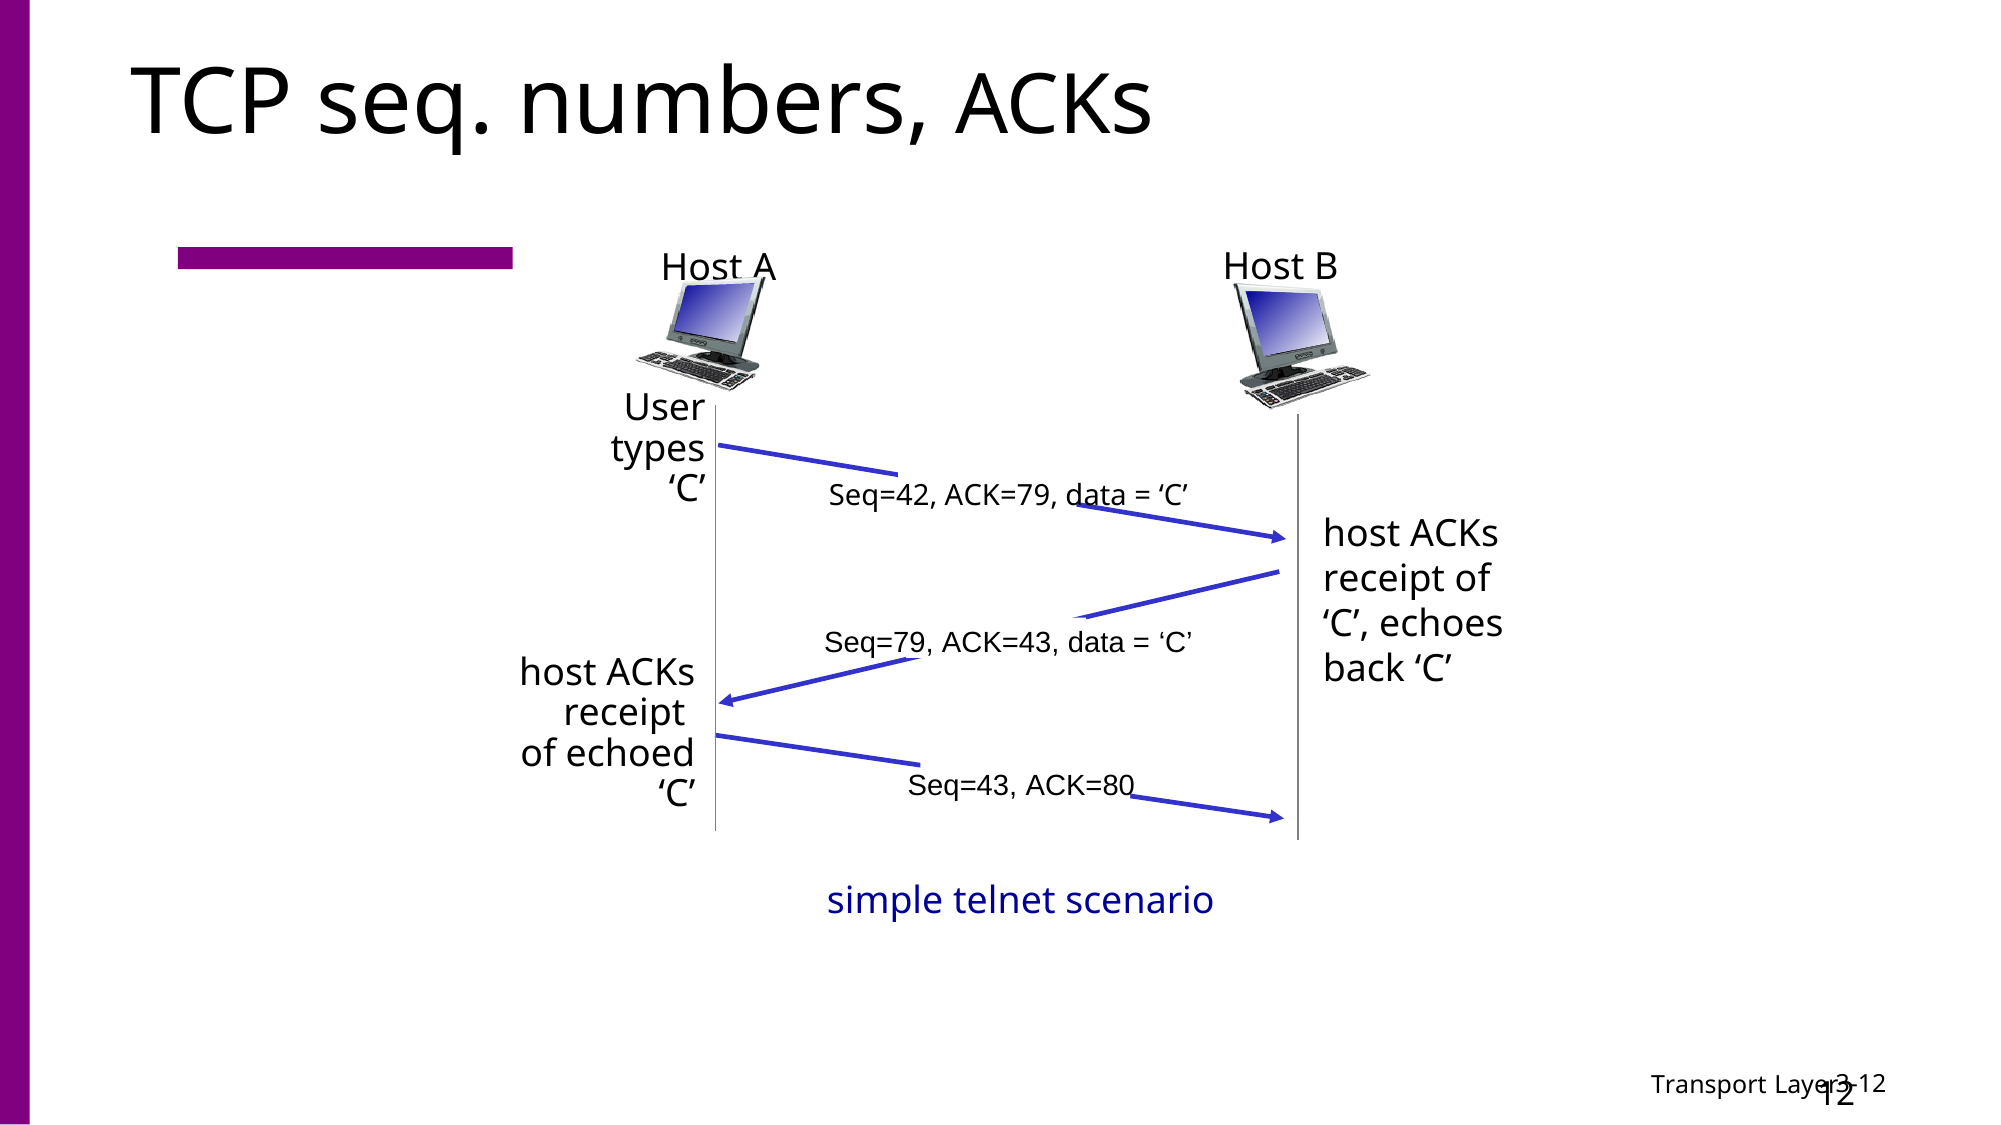

# TCP seq. numbers, ACKs
Host B
Host A
User
types
‘C’
Seq=42, ACK=79, data = ‘C’
host ACKs
receipt of
‘C’, echoes
back ‘C’
Seq=79, ACK=43, data = ‘C’
host ACKs
receipt
of echoed
‘C’
Seq=43, ACK=80
simple telnet scenario
Transport Layer